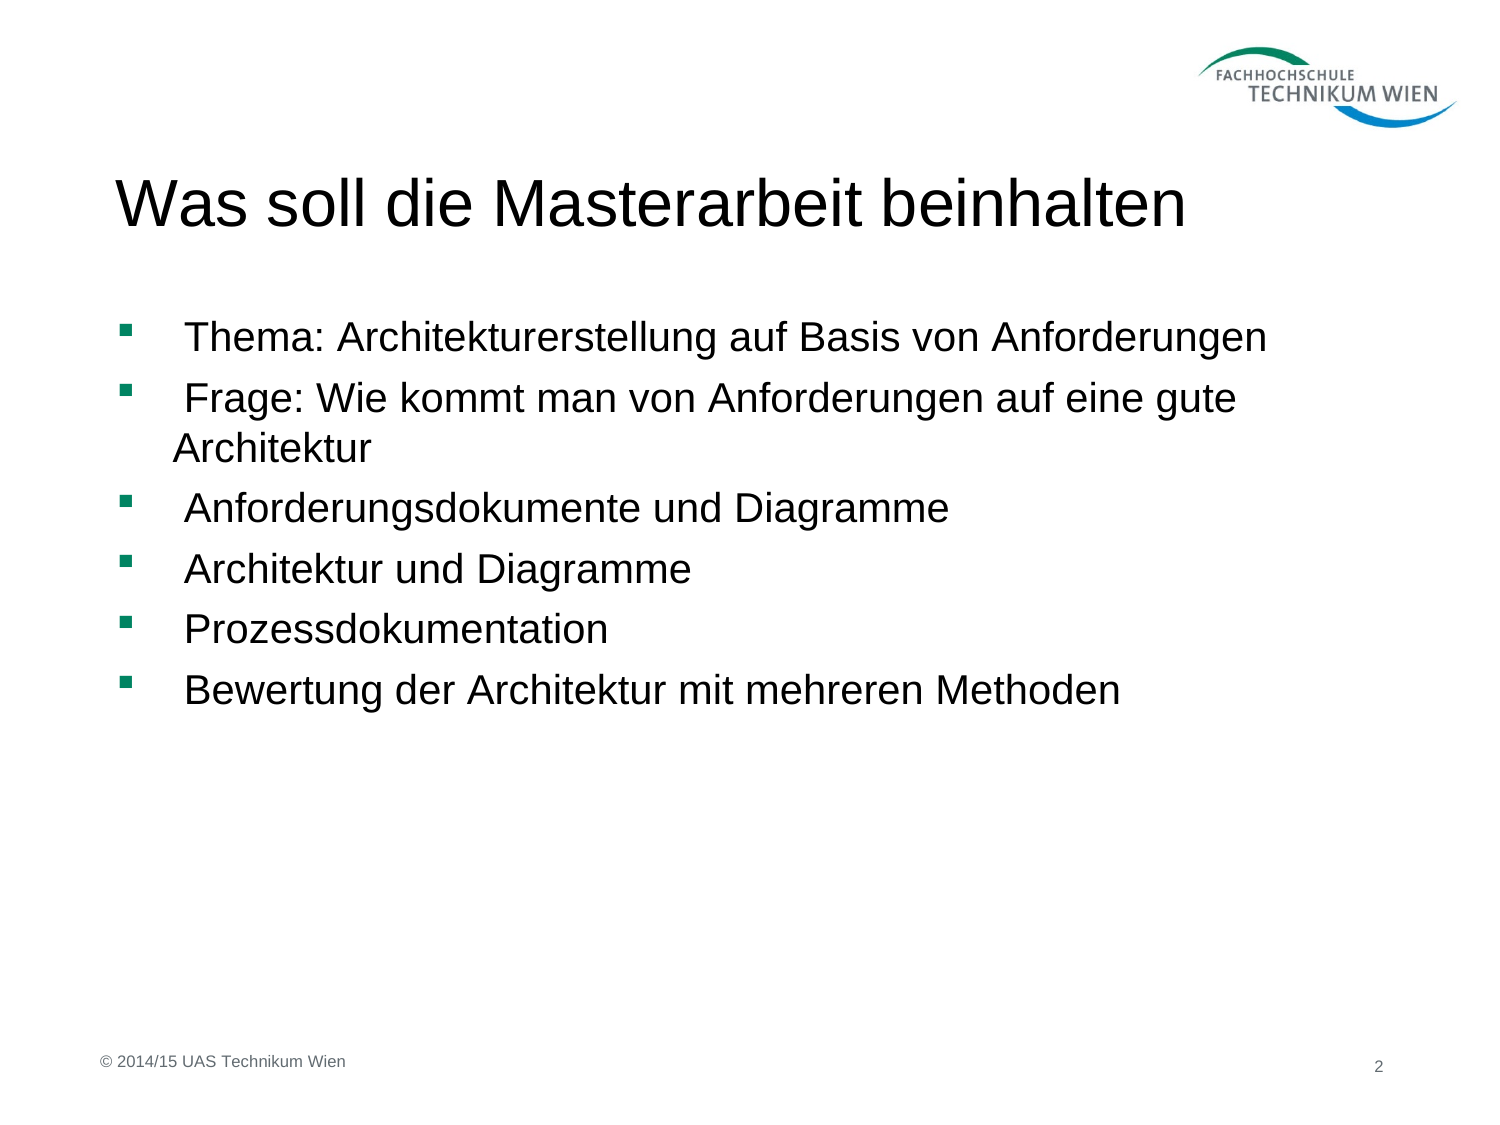

# Was soll die Masterarbeit beinhalten
 Thema: Architekturerstellung auf Basis von Anforderungen
 Frage: Wie kommt man von Anforderungen auf eine gute Architektur
 Anforderungsdokumente und Diagramme
 Architektur und Diagramme
 Prozessdokumentation
 Bewertung der Architektur mit mehreren Methoden
© 2014/15 UAS Technikum Wien